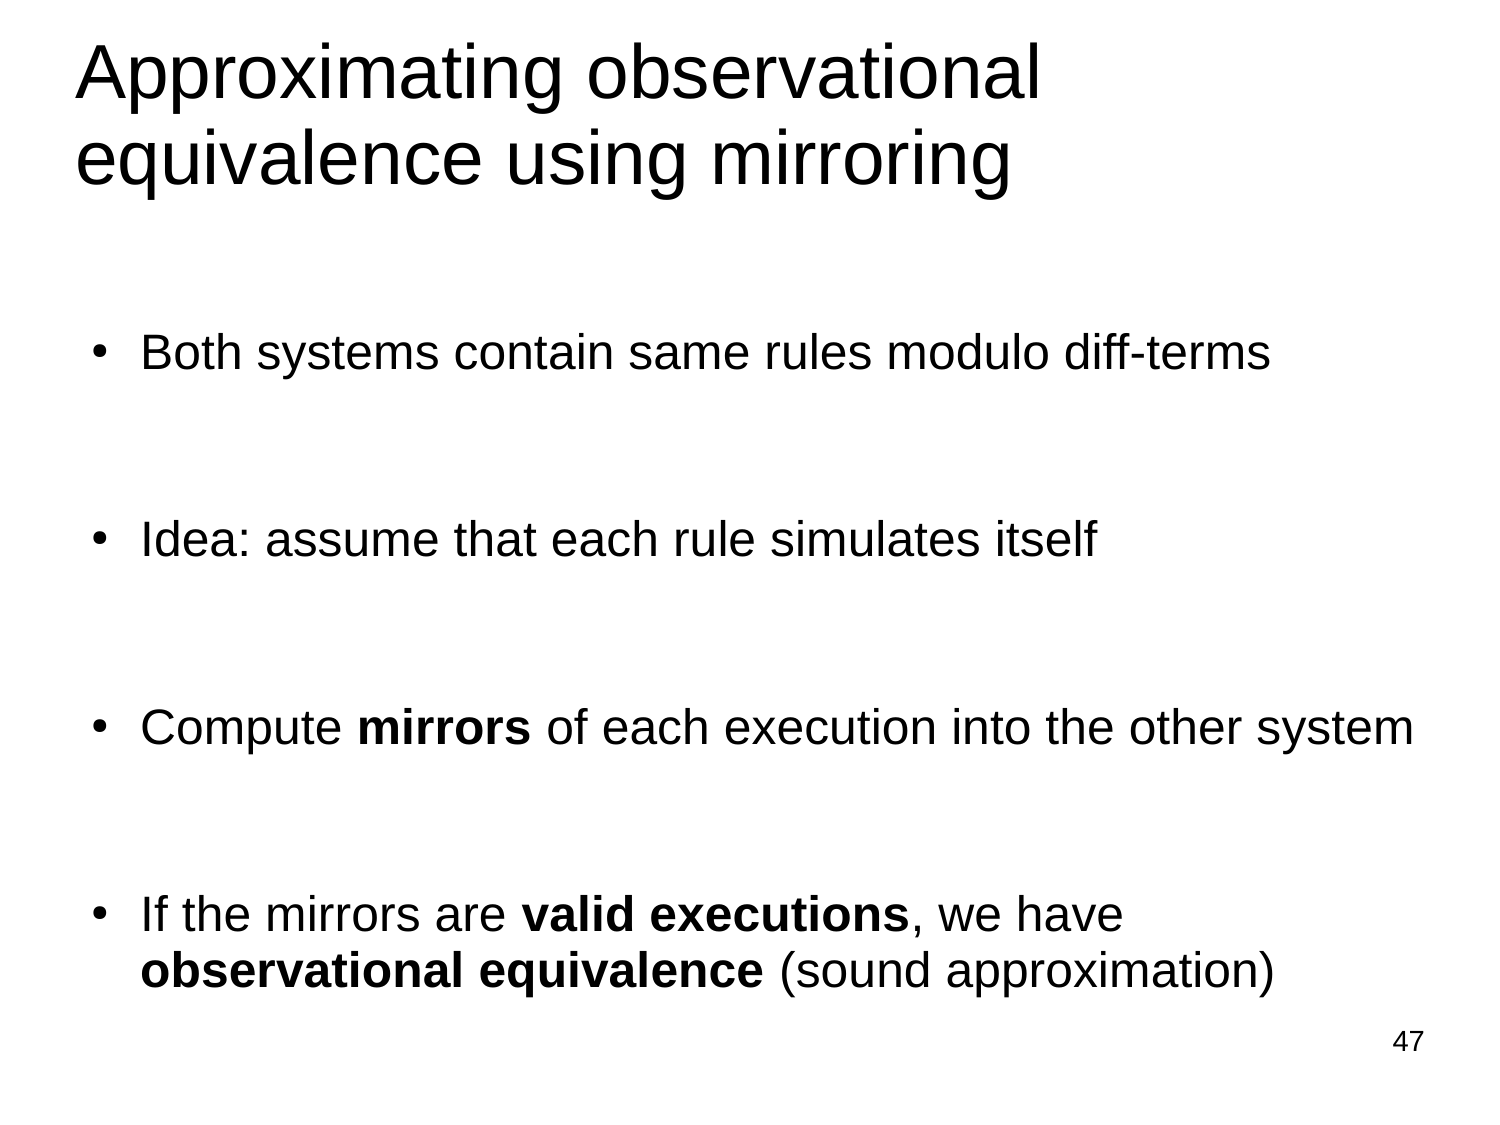

# Approximating observational equivalence using mirroring
Both systems contain same rules modulo diff-terms
Idea: assume that each rule simulates itself
Compute mirrors of each execution into the other system
If the mirrors are valid executions, we have observational equivalence (sound approximation)
47